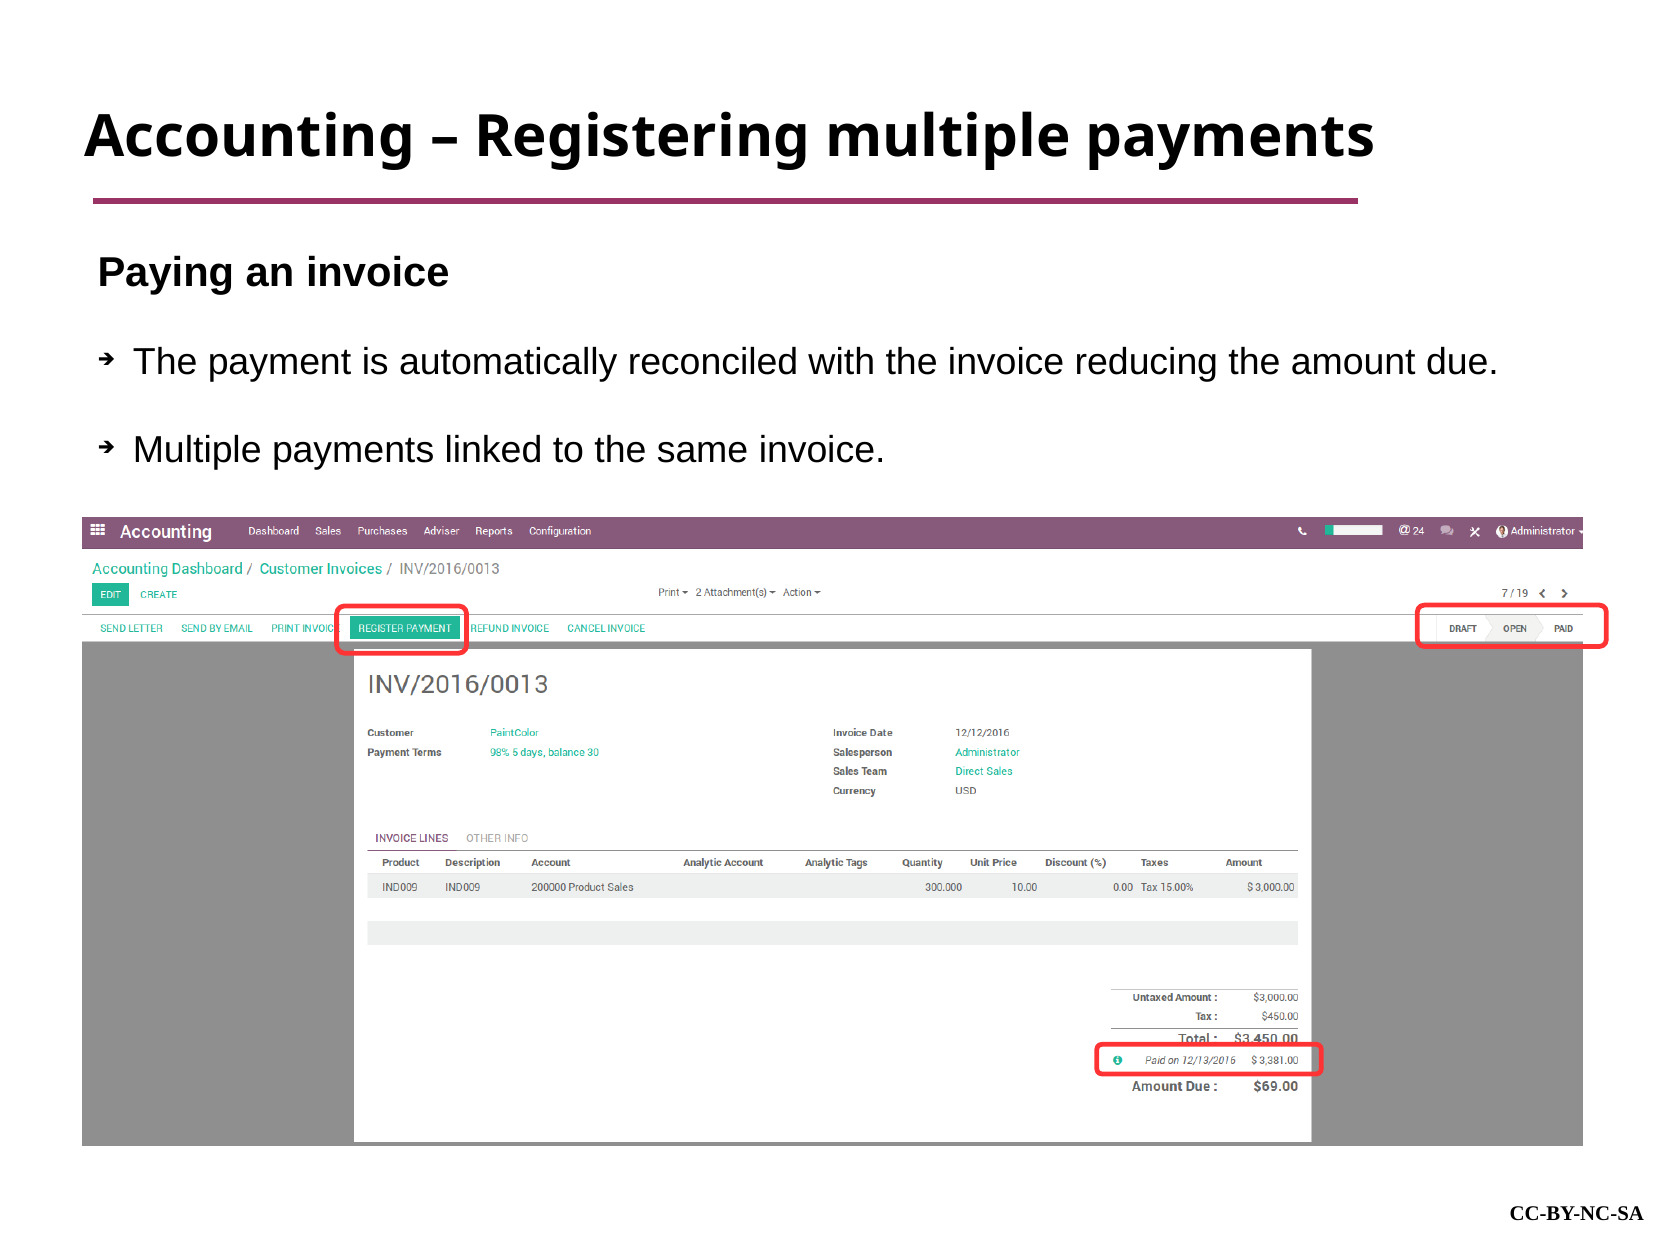

# Accounting – Registering multiple payments
Paying an invoice
The payment is automatically reconciled with the invoice reducing the amount due.
Multiple payments linked to the same invoice.